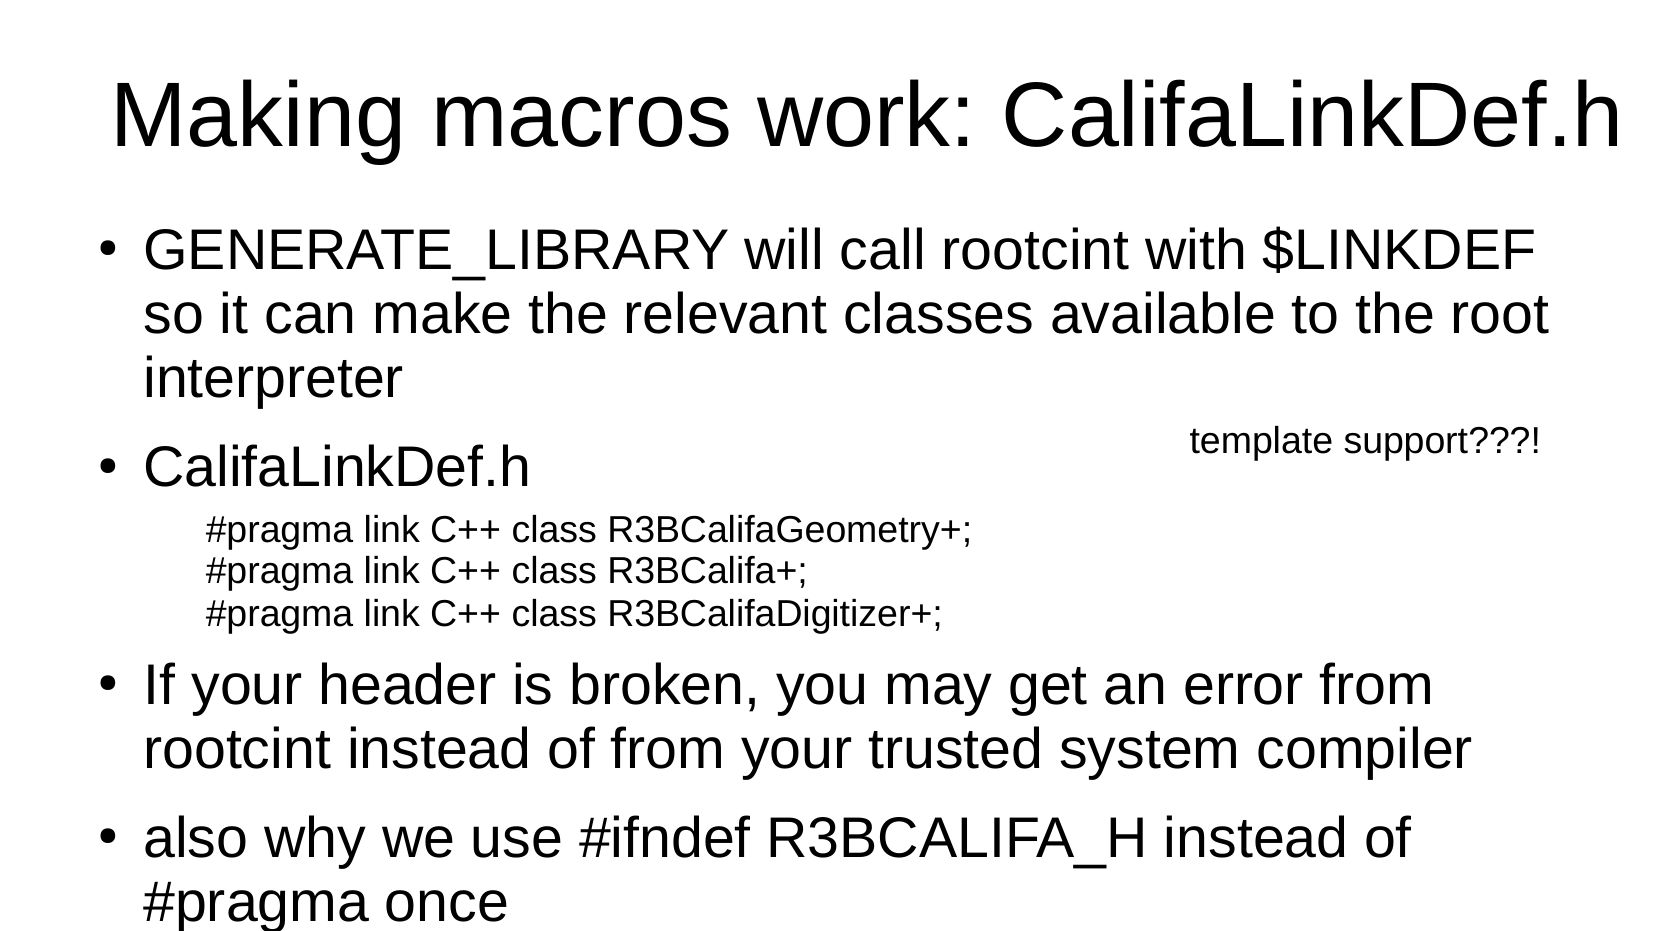

# Making macros work: CalifaLinkDef.h
GENERATE_LIBRARY will call rootcint with $LINKDEF so it can make the relevant classes available to the root interpreter
CalifaLinkDef.h
If your header is broken, you may get an error from rootcint instead of from your trusted system compiler
also why we use #ifndef R3BCALIFA_H instead of #pragma once
template support???!
#pragma link C++ class R3BCalifaGeometry+;
#pragma link C++ class R3BCalifa+;
#pragma link C++ class R3BCalifaDigitizer+;